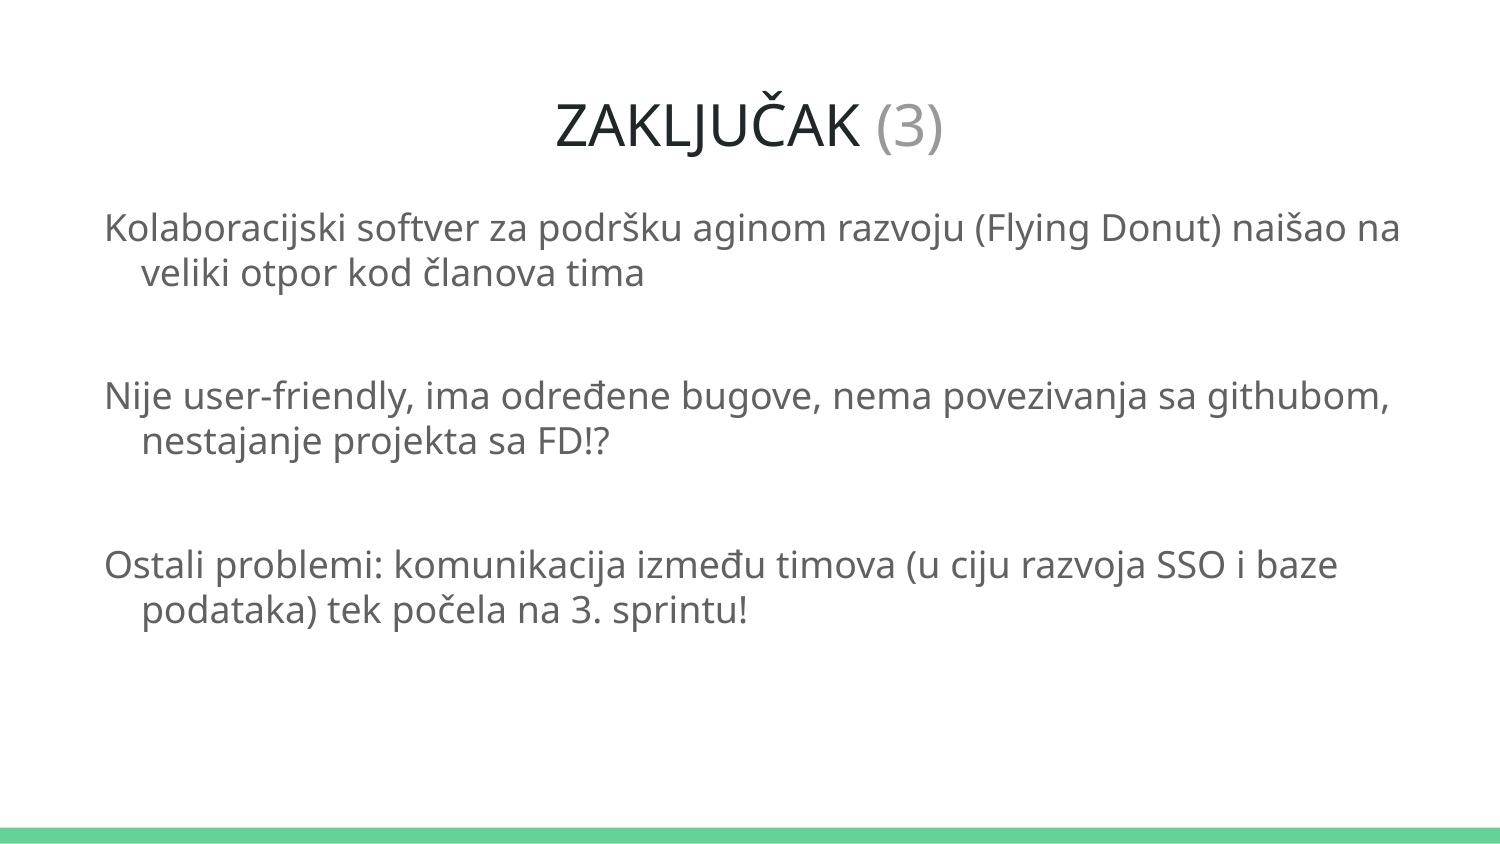

# ZAKLJUČAK (3)
Kolaboracijski softver za podršku aginom razvoju (Flying Donut) naišao na veliki otpor kod članova tima
Nije user-friendly, ima određene bugove, nema povezivanja sa githubom, nestajanje projekta sa FD!?
Ostali problemi: komunikacija između timova (u ciju razvoja SSO i baze podataka) tek počela na 3. sprintu!